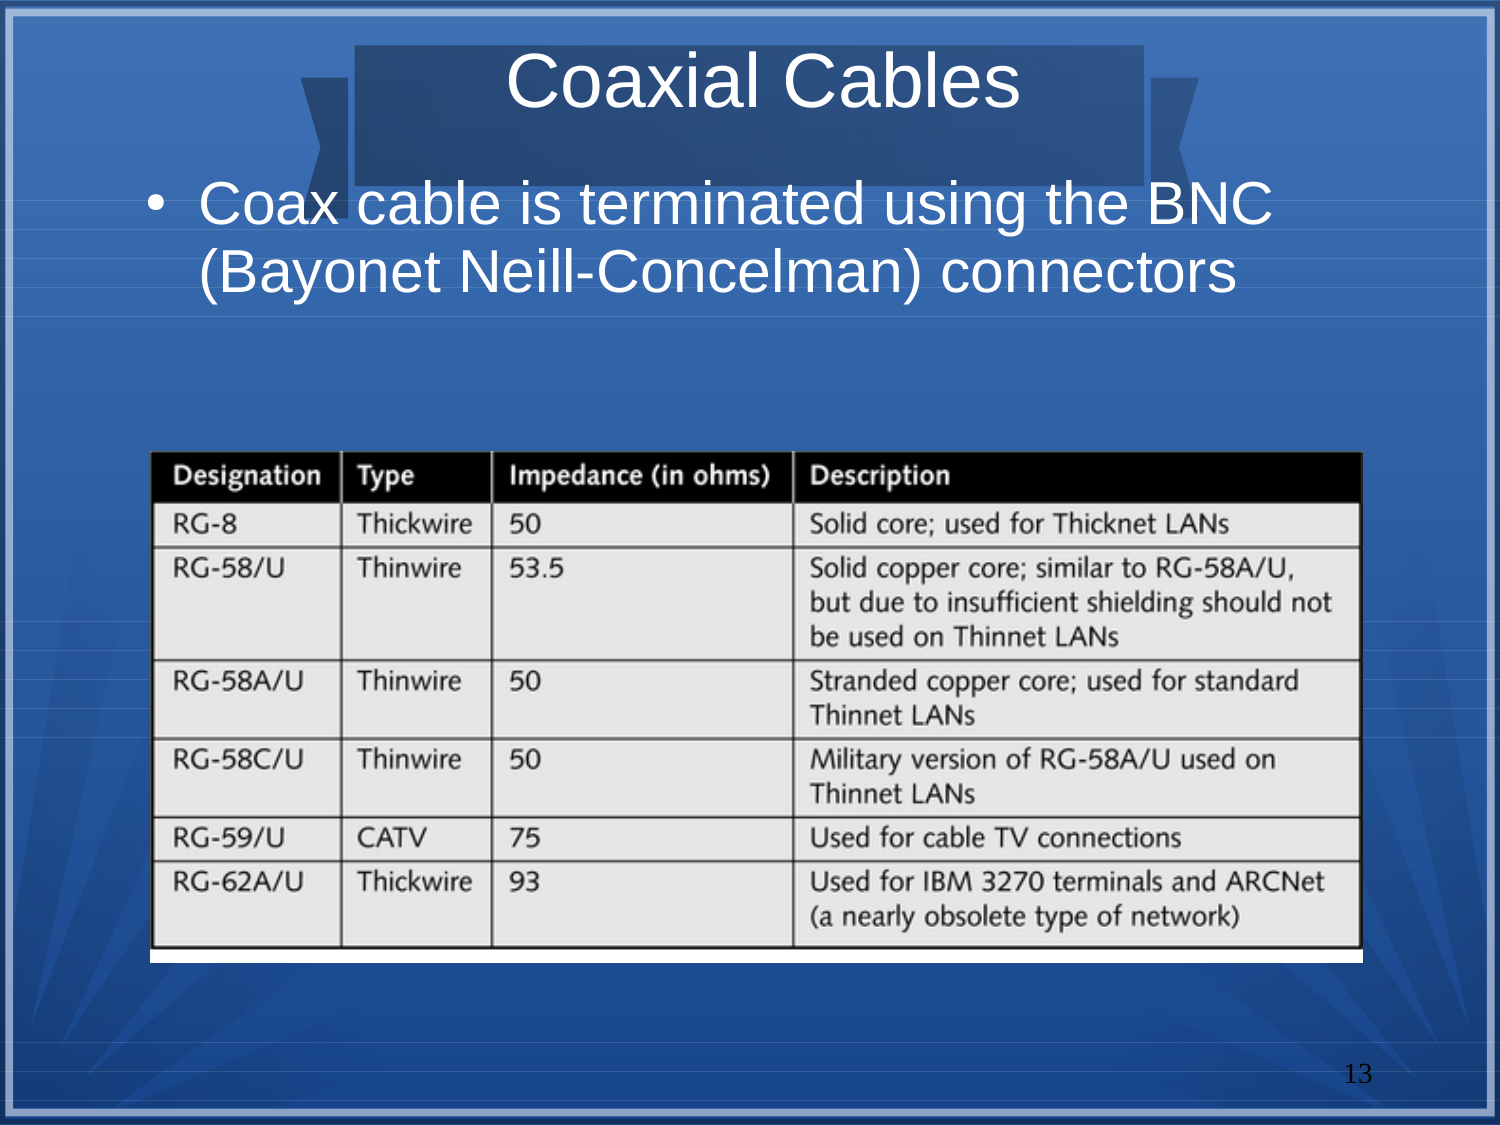

# Coaxial Cables
Coax cable is terminated using the BNC (Bayonet Neill-Concelman) connectors